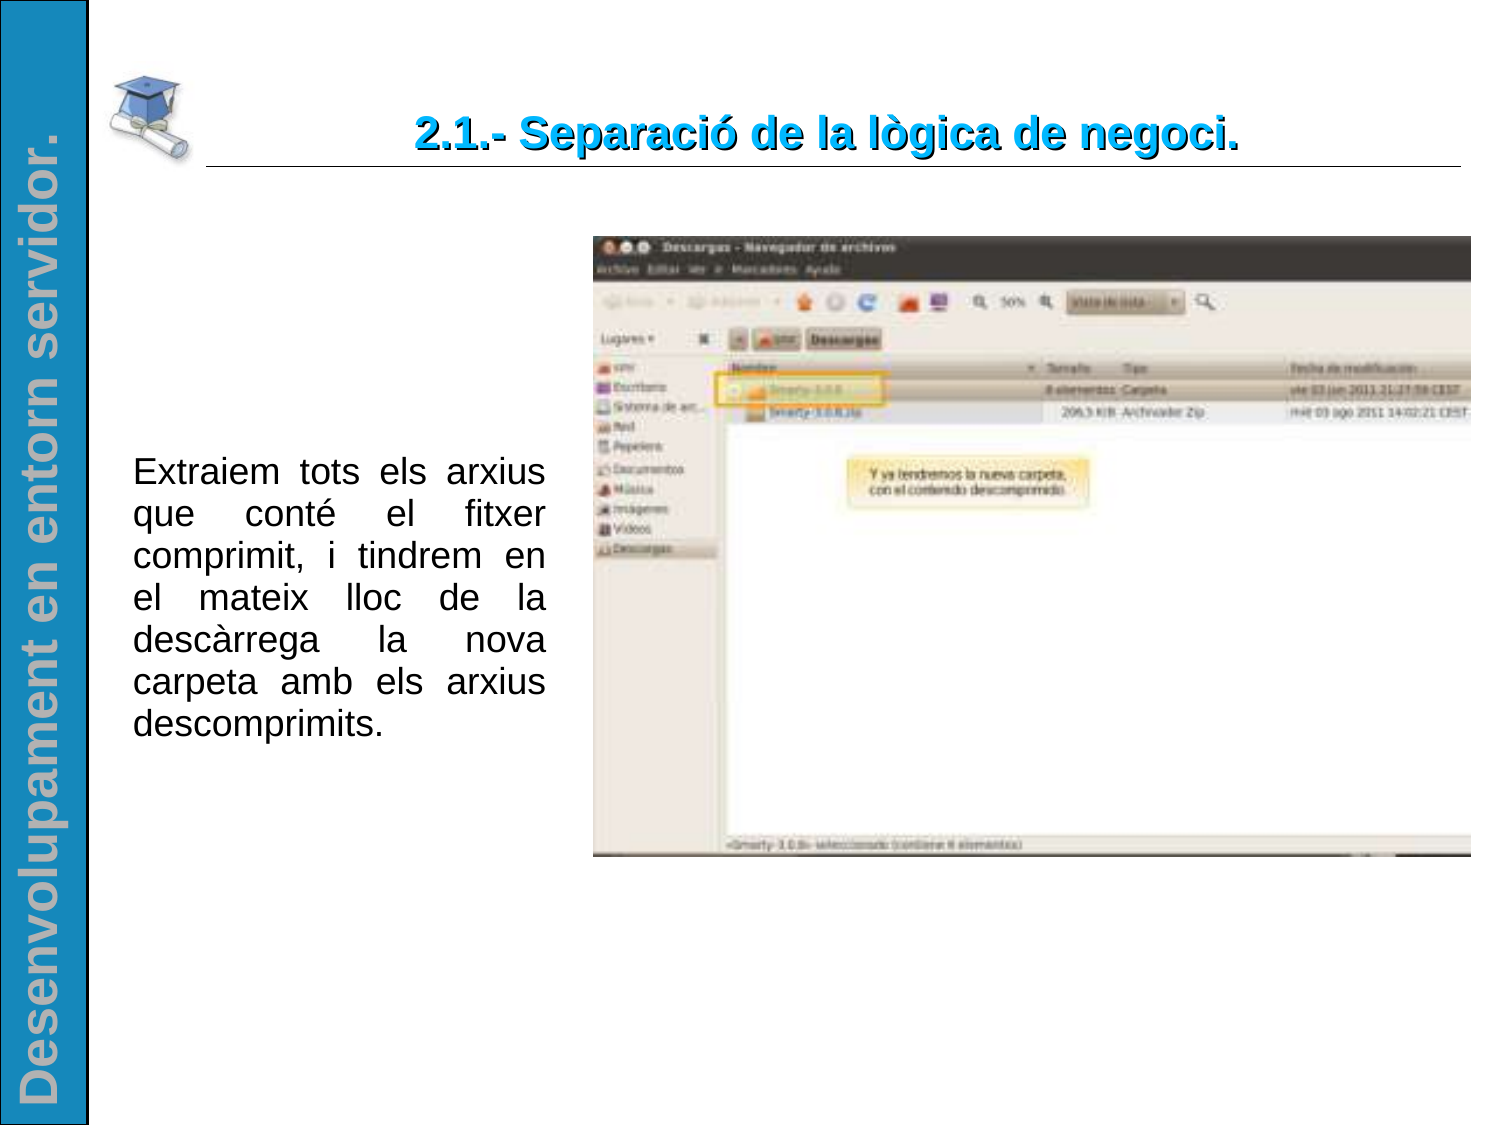

# 2.1.- Separació de la lògica de negoci.
Extraiem tots els arxius que conté el fitxer comprimit, i tindrem en el mateix lloc de la descàrrega la nova carpeta amb els arxius descomprimits.